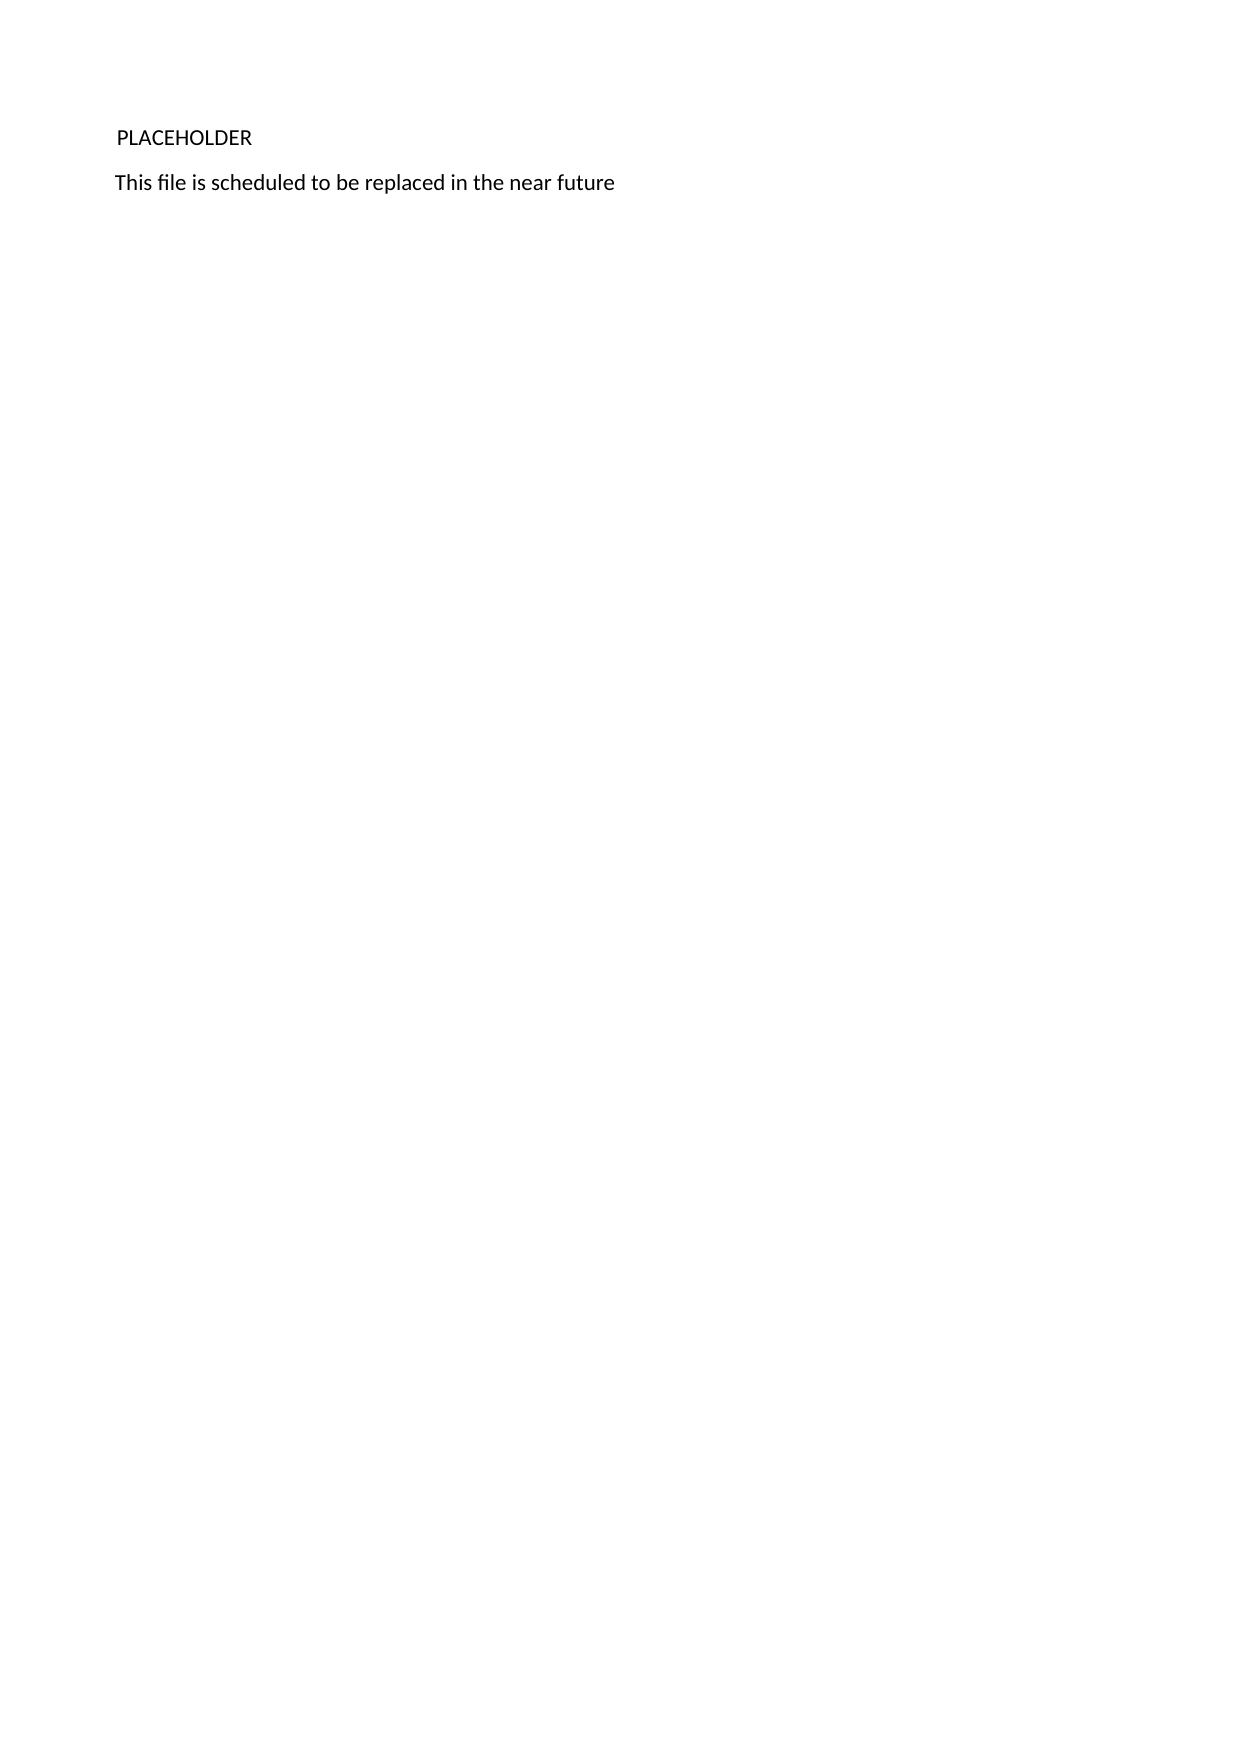

PLACEHOLDER
This file is scheduled to be replaced in the near future